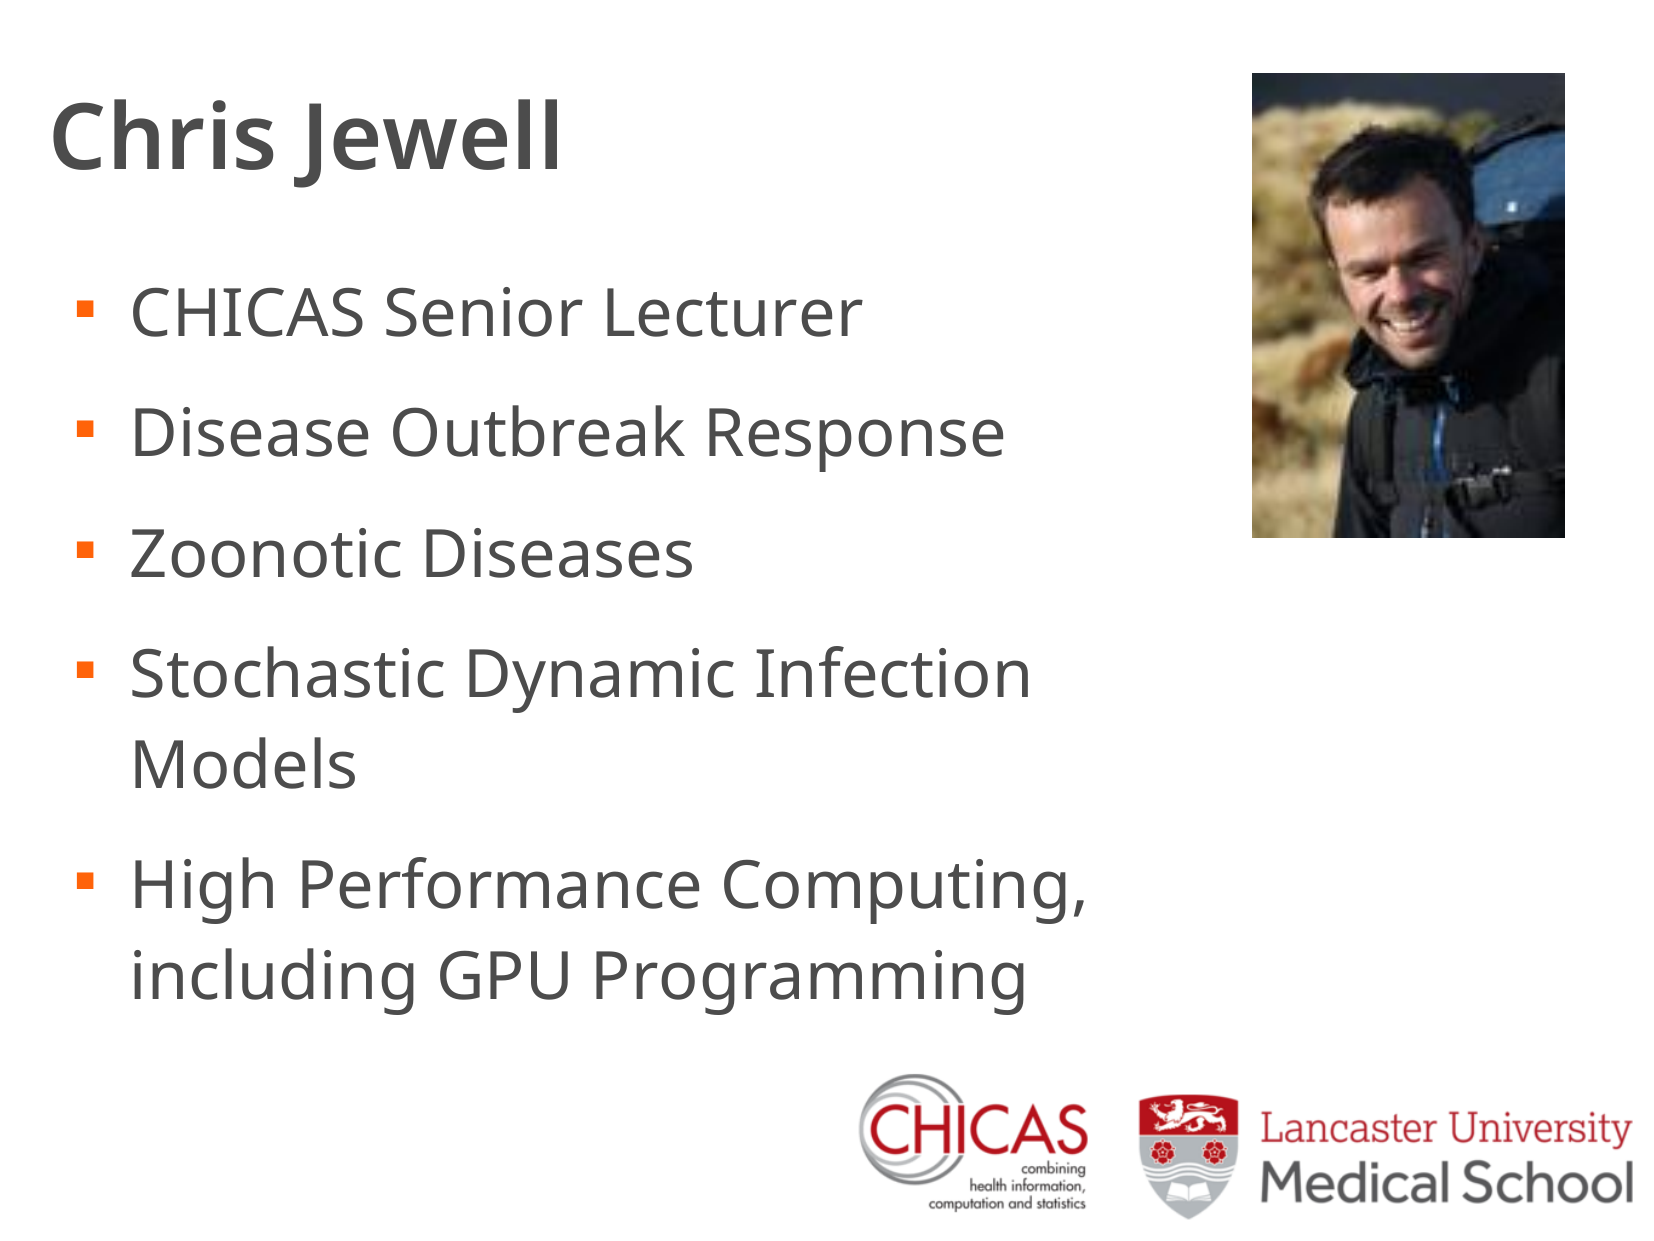

# Chris Jewell
CHICAS Senior Lecturer
Disease Outbreak Response
Zoonotic Diseases
Stochastic Dynamic Infection Models
High Performance Computing, including GPU Programming